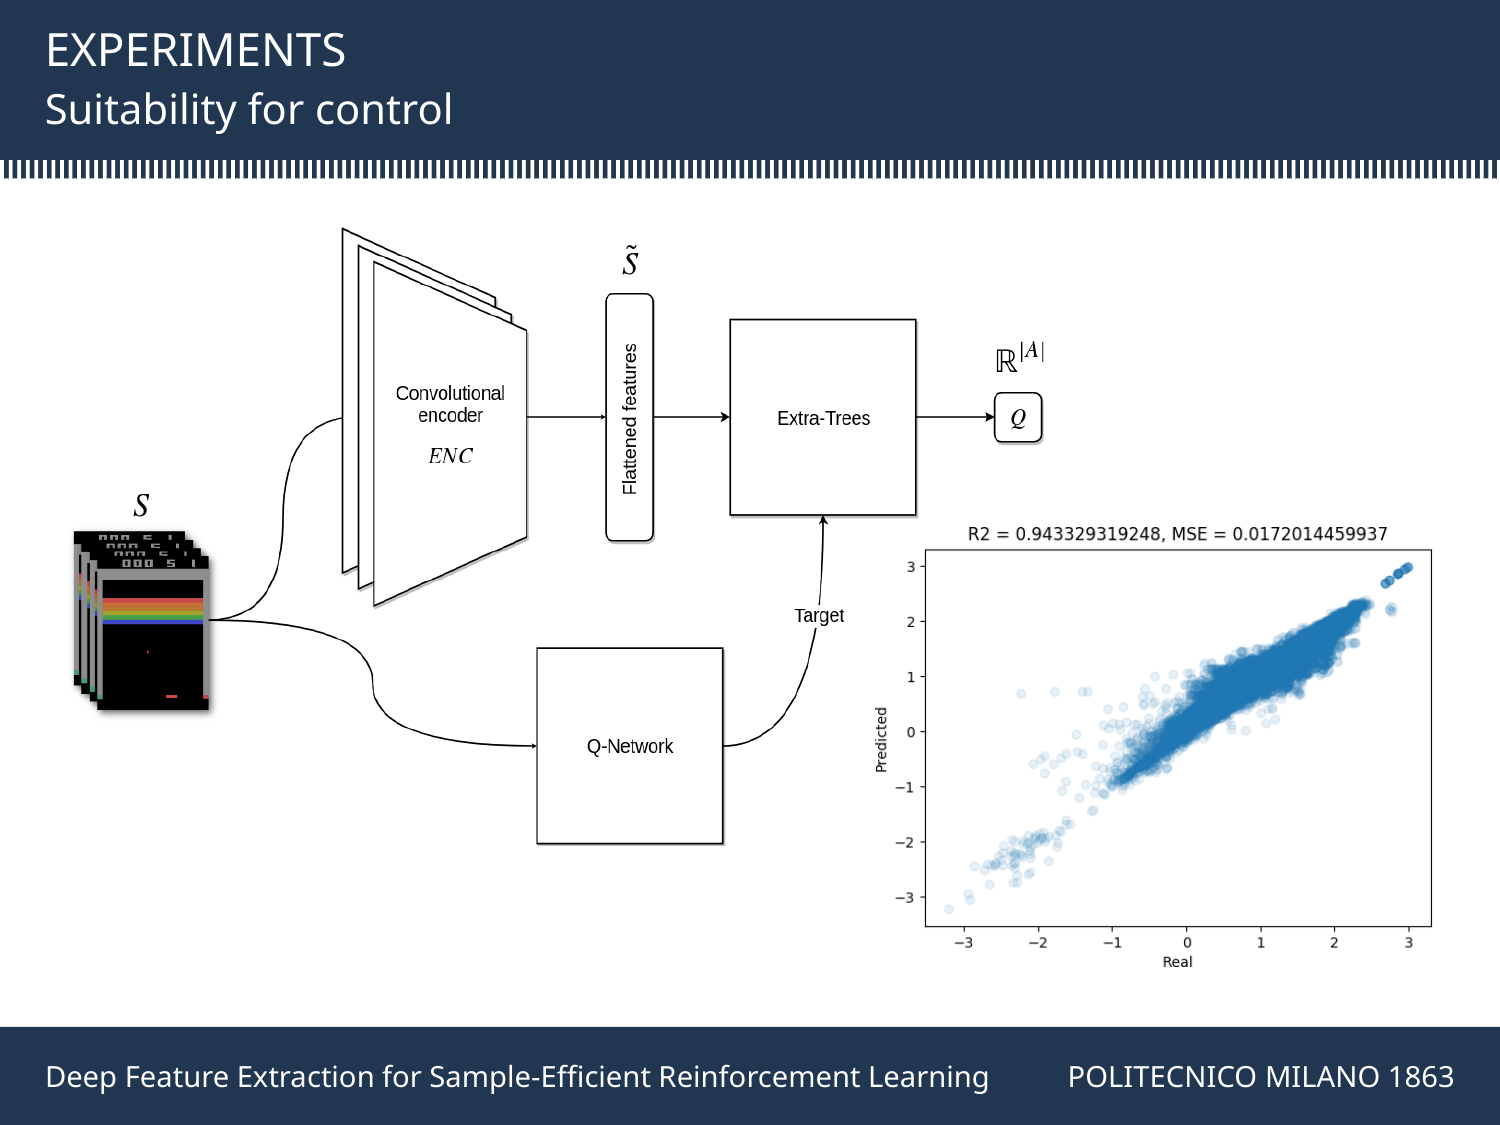

EXPERIMENTS
Suitability for control
Deep Feature Extraction for Sample-Efficient Reinforcement Learning
POLITECNICO MILANO 1863